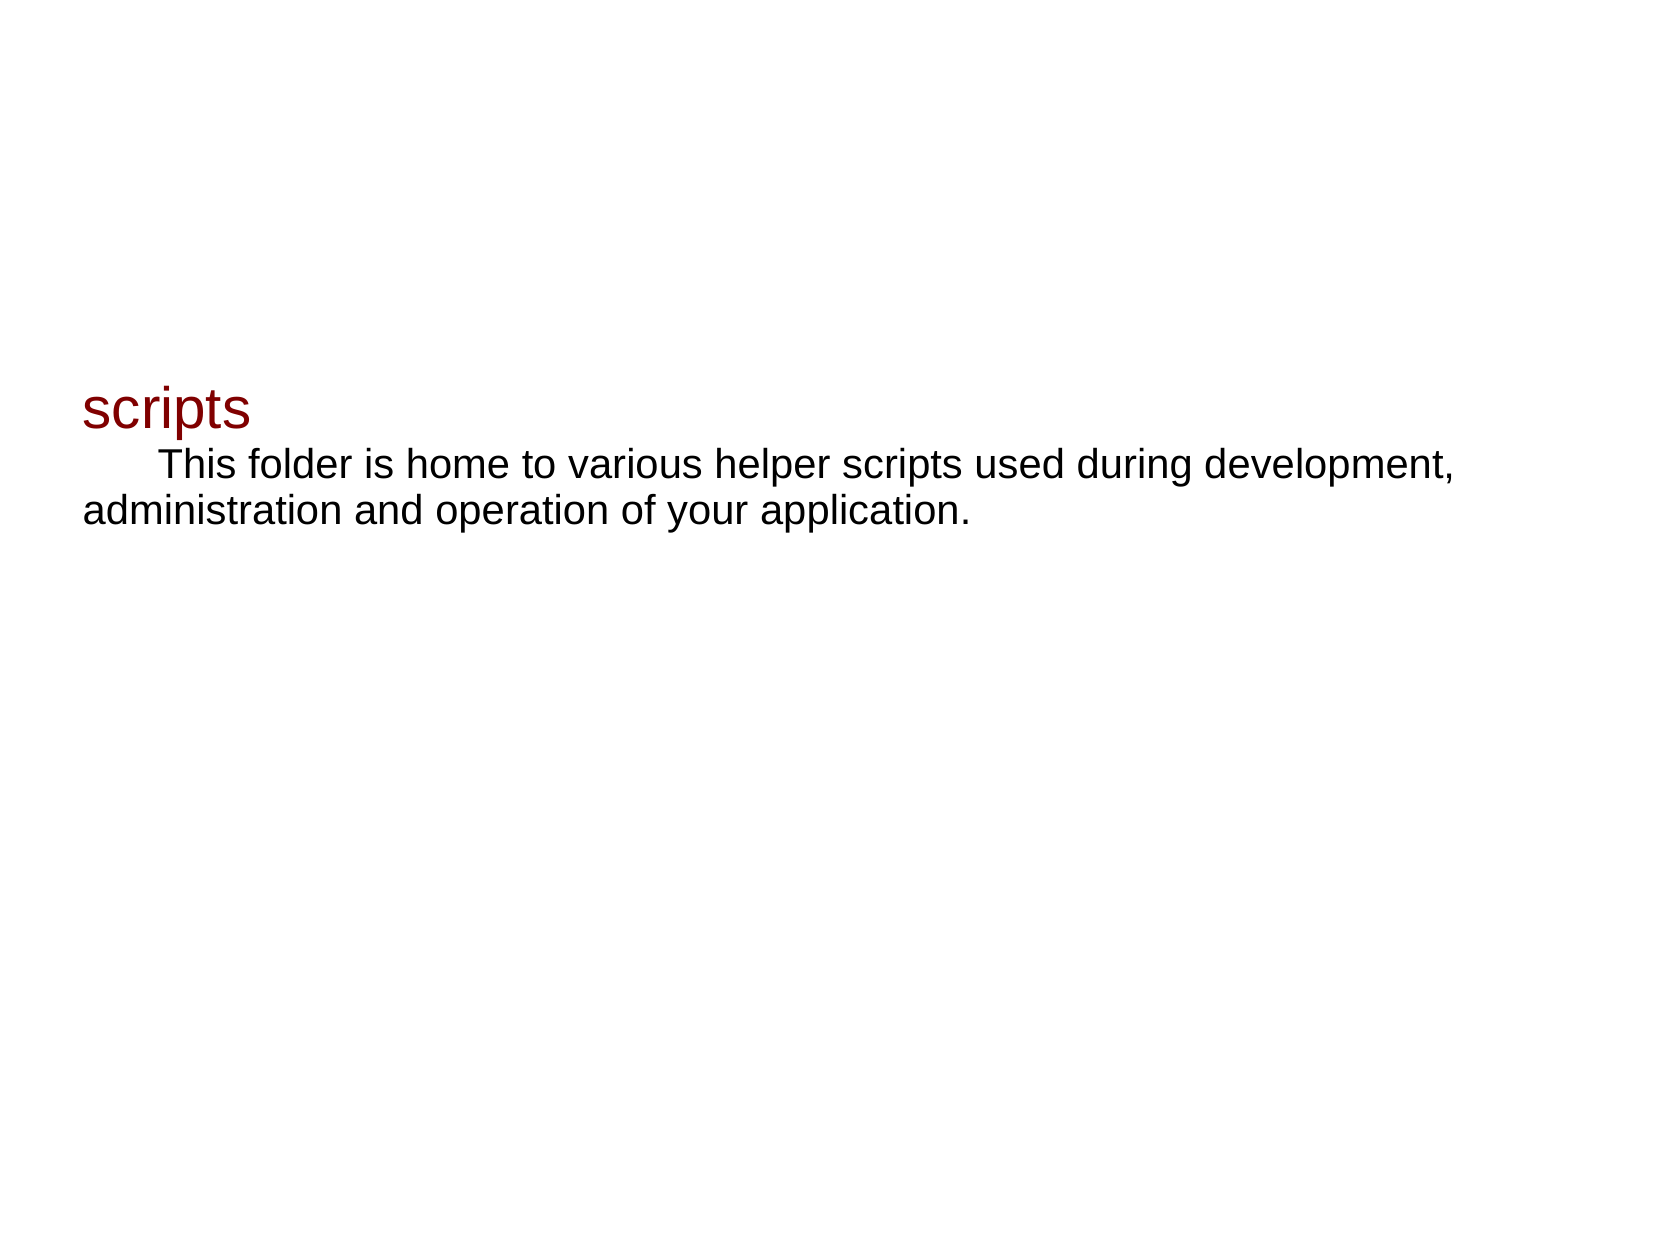

# scripts
	This folder is home to various helper scripts used during development, administration and operation of your application.